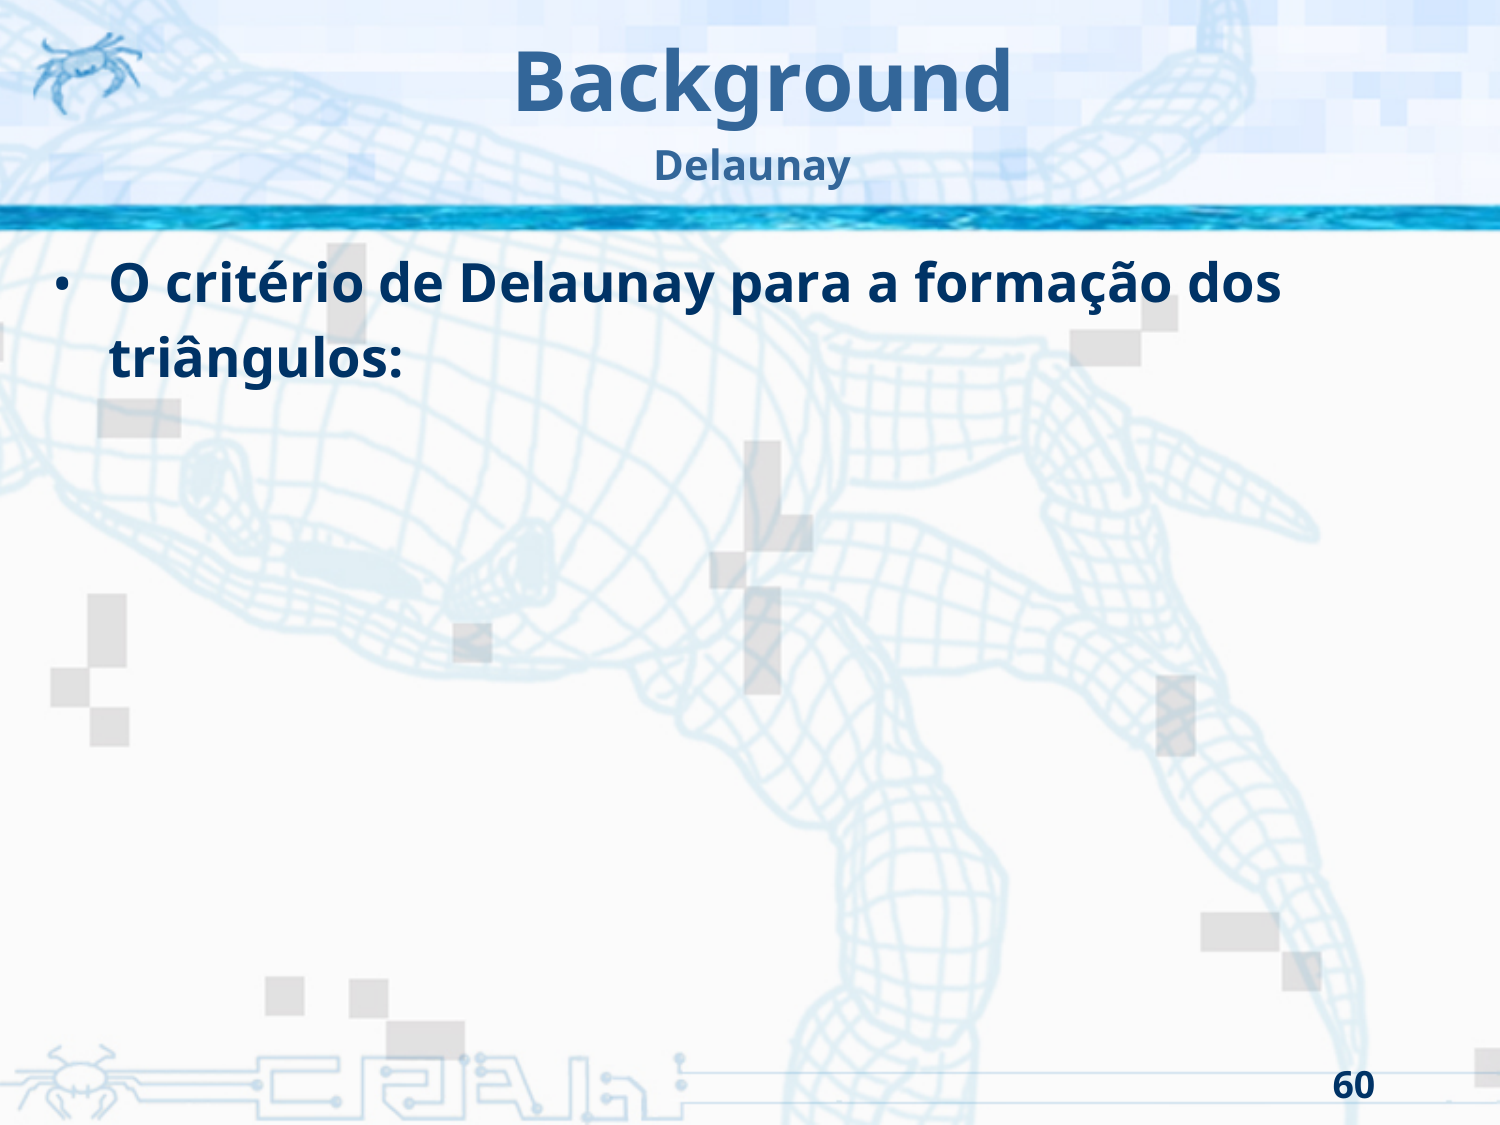

Background
Delaunay
O critério de Delaunay para a formação dos triângulos: